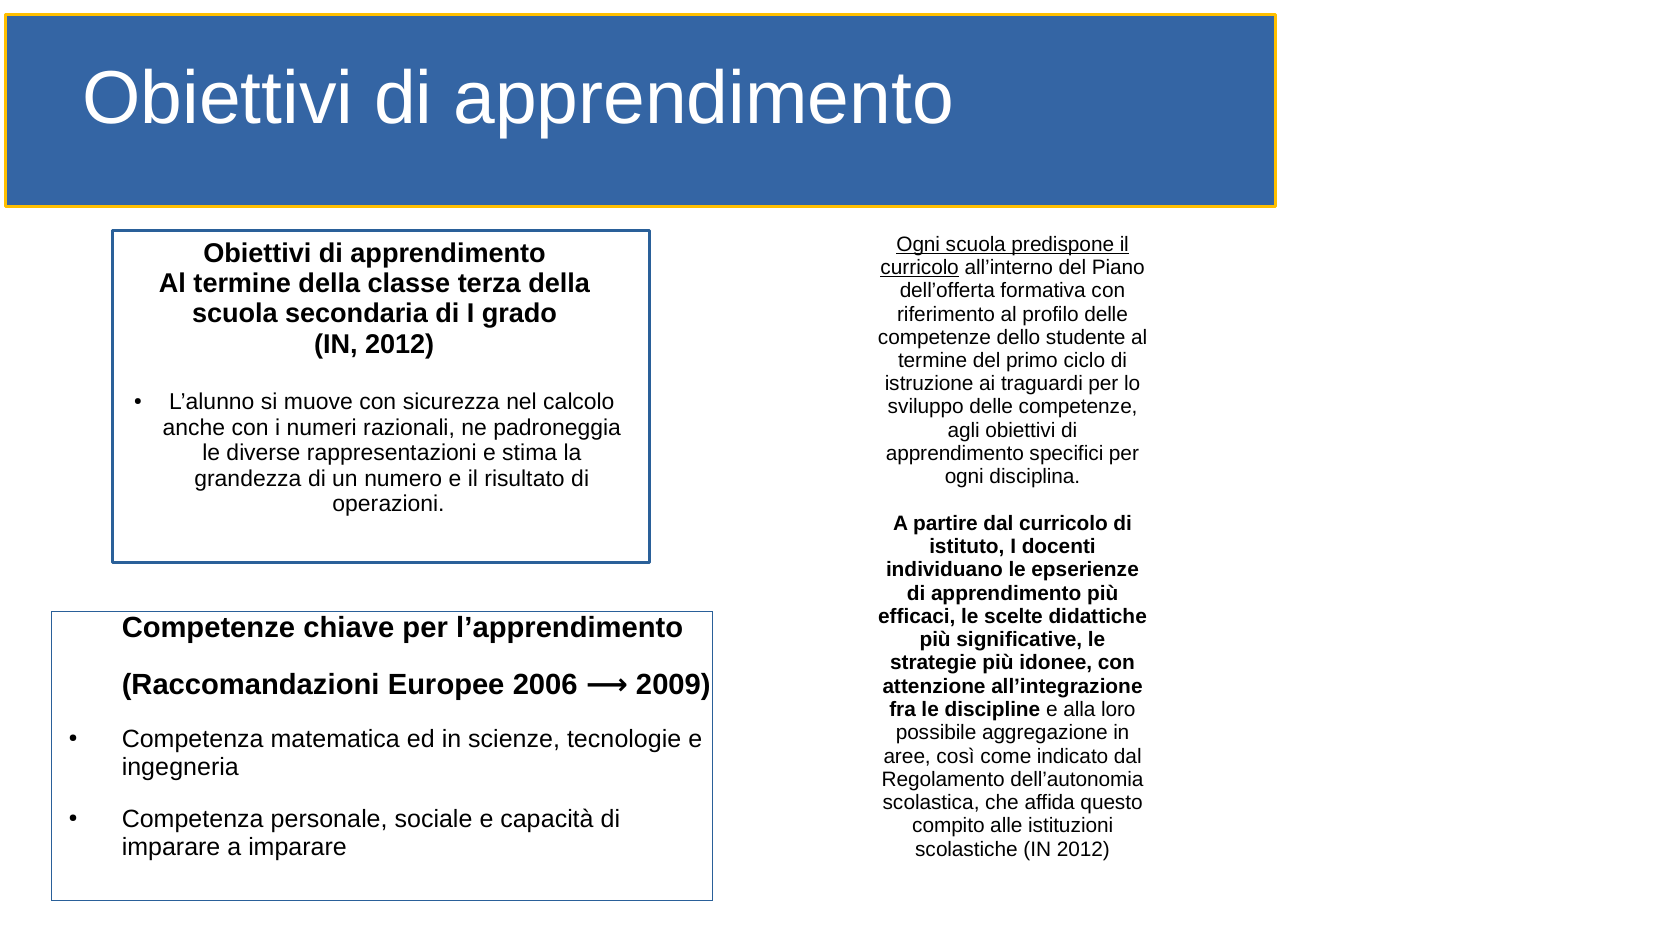

# Obiettivi di apprendimento
Ogni scuola predispone il curricolo all’interno del Piano dell’offerta formativa con riferimento al profilo delle competenze dello studente al termine del primo ciclo di istruzione ai traguardi per lo sviluppo delle competenze, agli obiettivi di apprendimento specifici per ogni disciplina.
A partire dal curricolo di istituto, I docenti individuano le epserienze di apprendimento più efficaci, le scelte didattiche più significative, le strategie più idonee, con attenzione all’integrazione fra le discipline e alla loro possibile aggregazione in aree, così come indicato dal Regolamento dell’autonomia scolastica, che affida questo compito alle istituzioni scolastiche (IN 2012)
Obiettivi di apprendimento
Al termine della classe terza della scuola secondaria di I grado
(IN, 2012)
L’alunno si muove con sicurezza nel calcolo anche con i numeri razionali, ne padroneggia
le diverse rappresentazioni e stima la grandezza di un numero e il risultato di operazioni.
Competenze chiave per l’apprendimento
(Raccomandazioni Europee 2006 ⟶ 2009)
Competenza matematica ed in scienze, tecnologie e ingegneria
Competenza personale, sociale e capacità di imparare a imparare